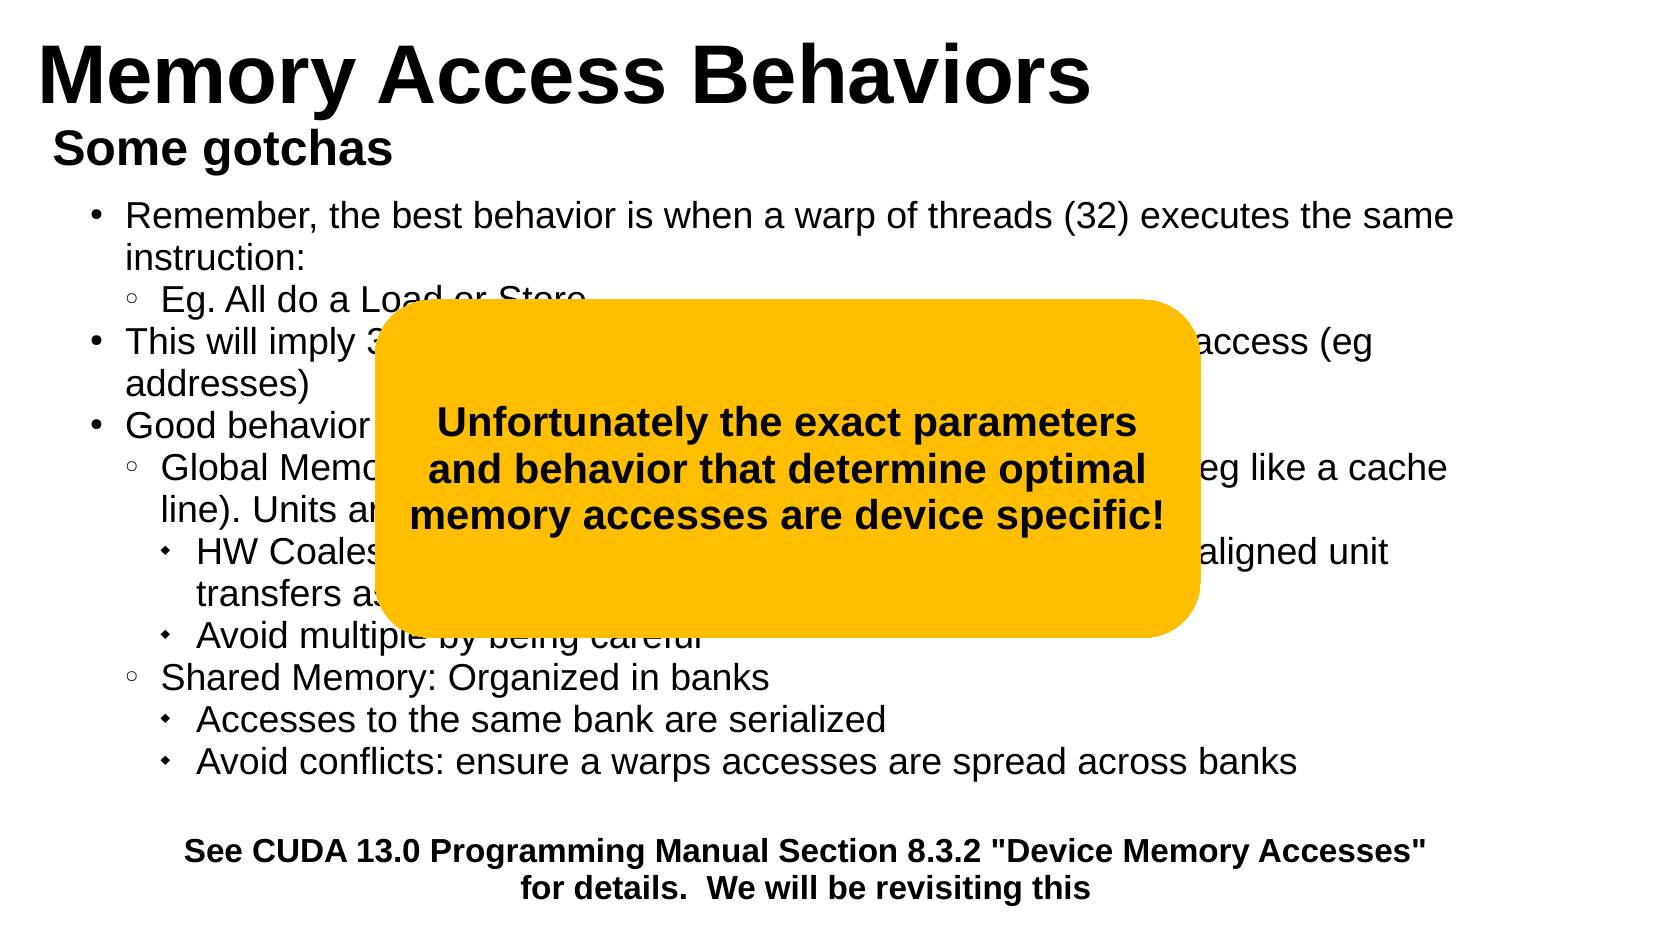

# Memory Access Behaviors
Some gotchas
Remember, the best behavior is when a warp of threads (32) executes the same instruction:
Eg. All do a Load or Store
This will imply 32 memory accesses -- but you control what they access (eg addresses)
Good behavior only if they play nicely with memory
Global Memory: Transfers in aligned units of a particular size (eg like a cache line). Units are: 32-, 64-, and 128-bytes
HW Coalesces a warp's memory accesses into one or more aligned unit transfers as needed
Avoid multiple by being careful
Shared Memory: Organized in banks
Accesses to the same bank are serialized
Avoid conflicts: ensure a warps accesses are spread across banks
Unfortunately the exact parameters and behavior that determine optimal memory accesses are device specific!
See CUDA 13.0 Programming Manual Section 8.3.2 "Device Memory Accesses" for details. We will be revisiting this